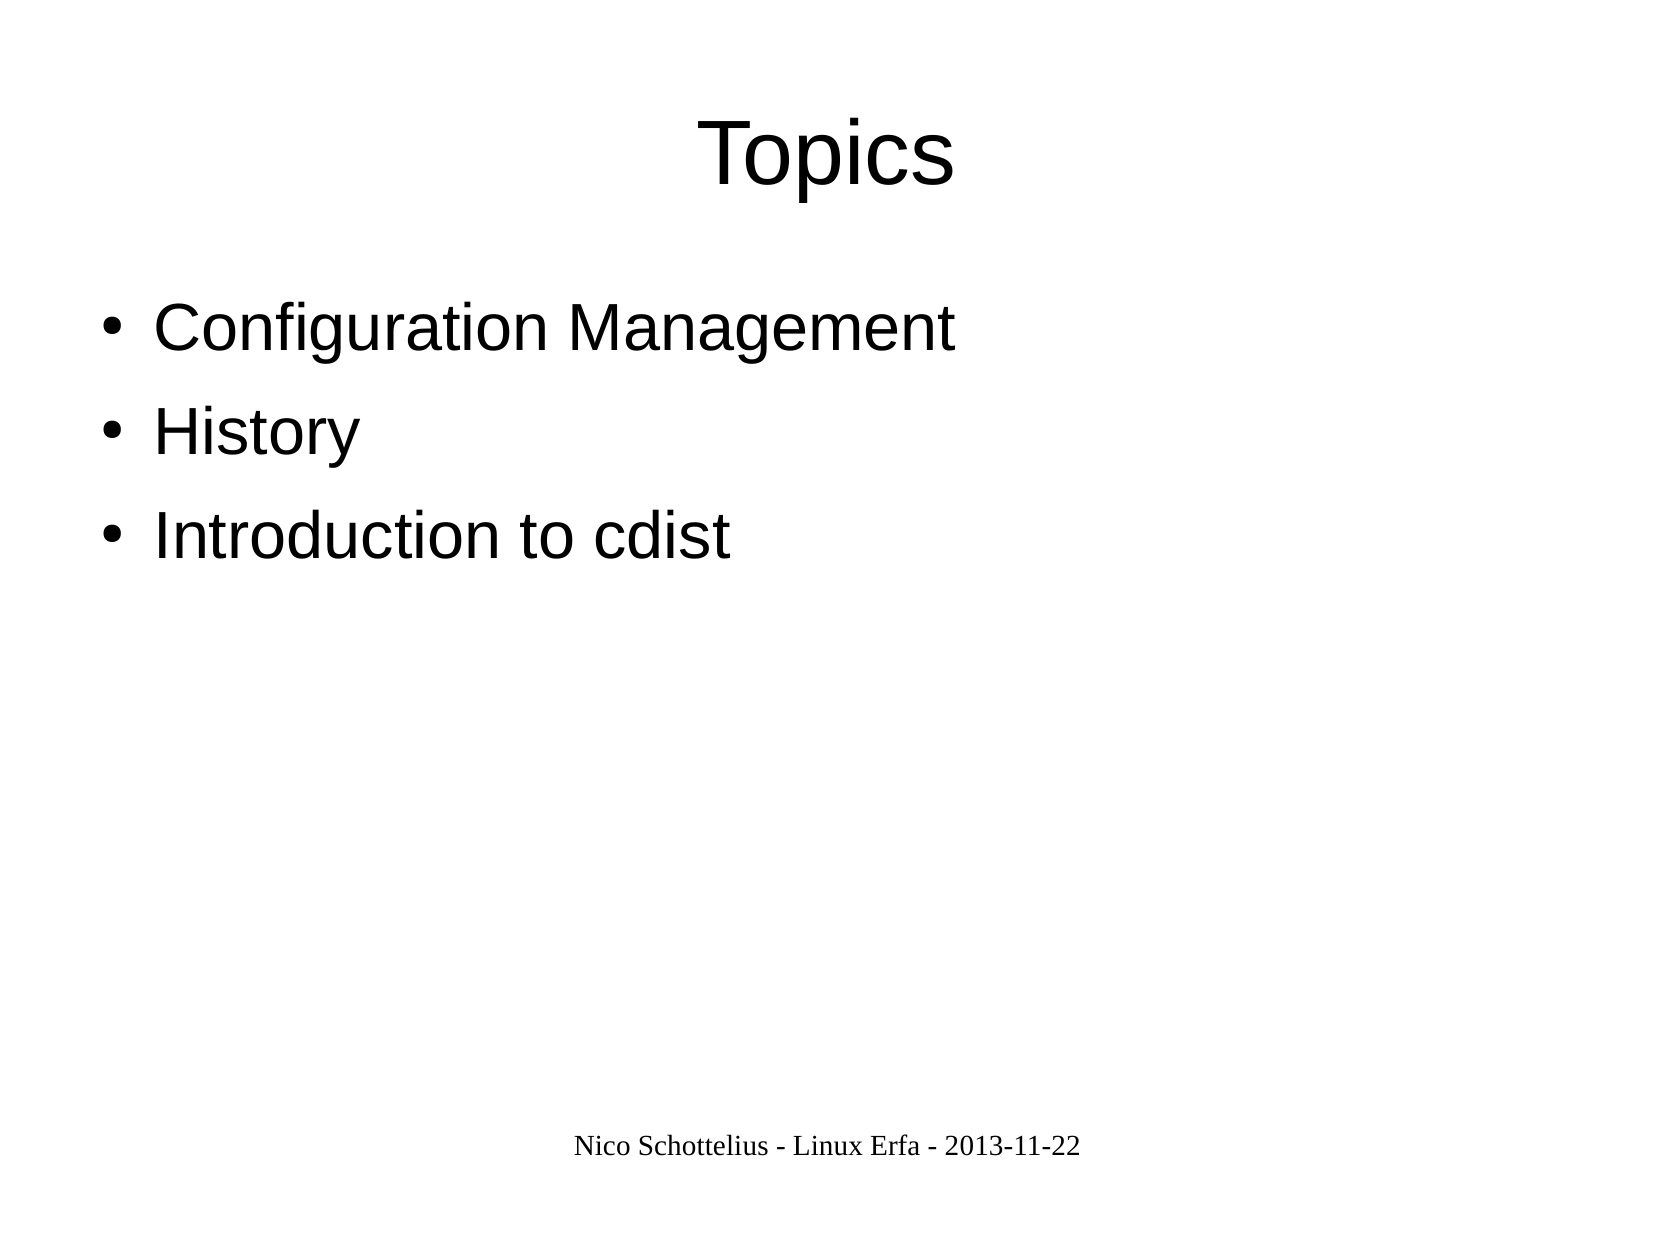

# Topics
Configuration Management
History
Introduction to cdist
Nico Schottelius - Linux Erfa - 2013-11-22